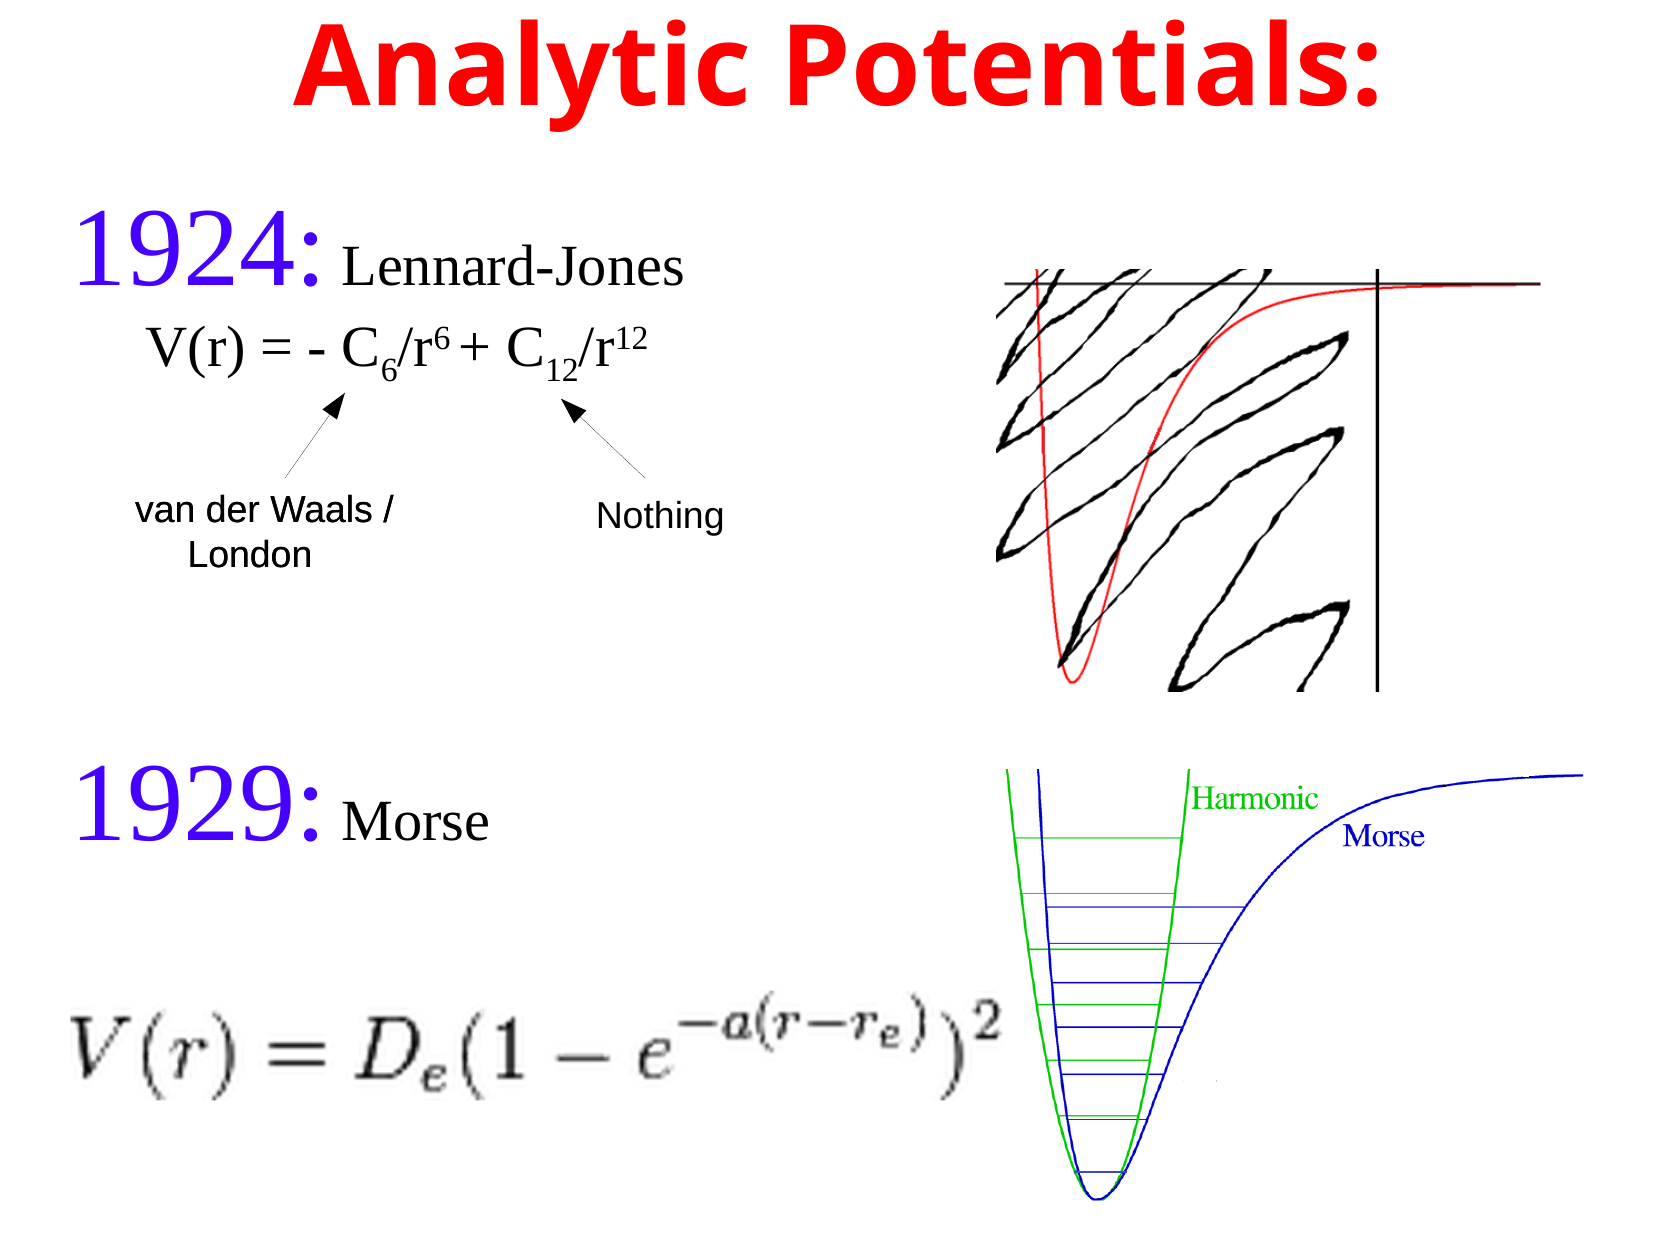

Analytic Potentials:
1924: Lennard-Jones
	V(r) = - C6/r6 + C12/r12
1929: Morse
van der Waals /
 London
van der Waals /
 London
Nothing